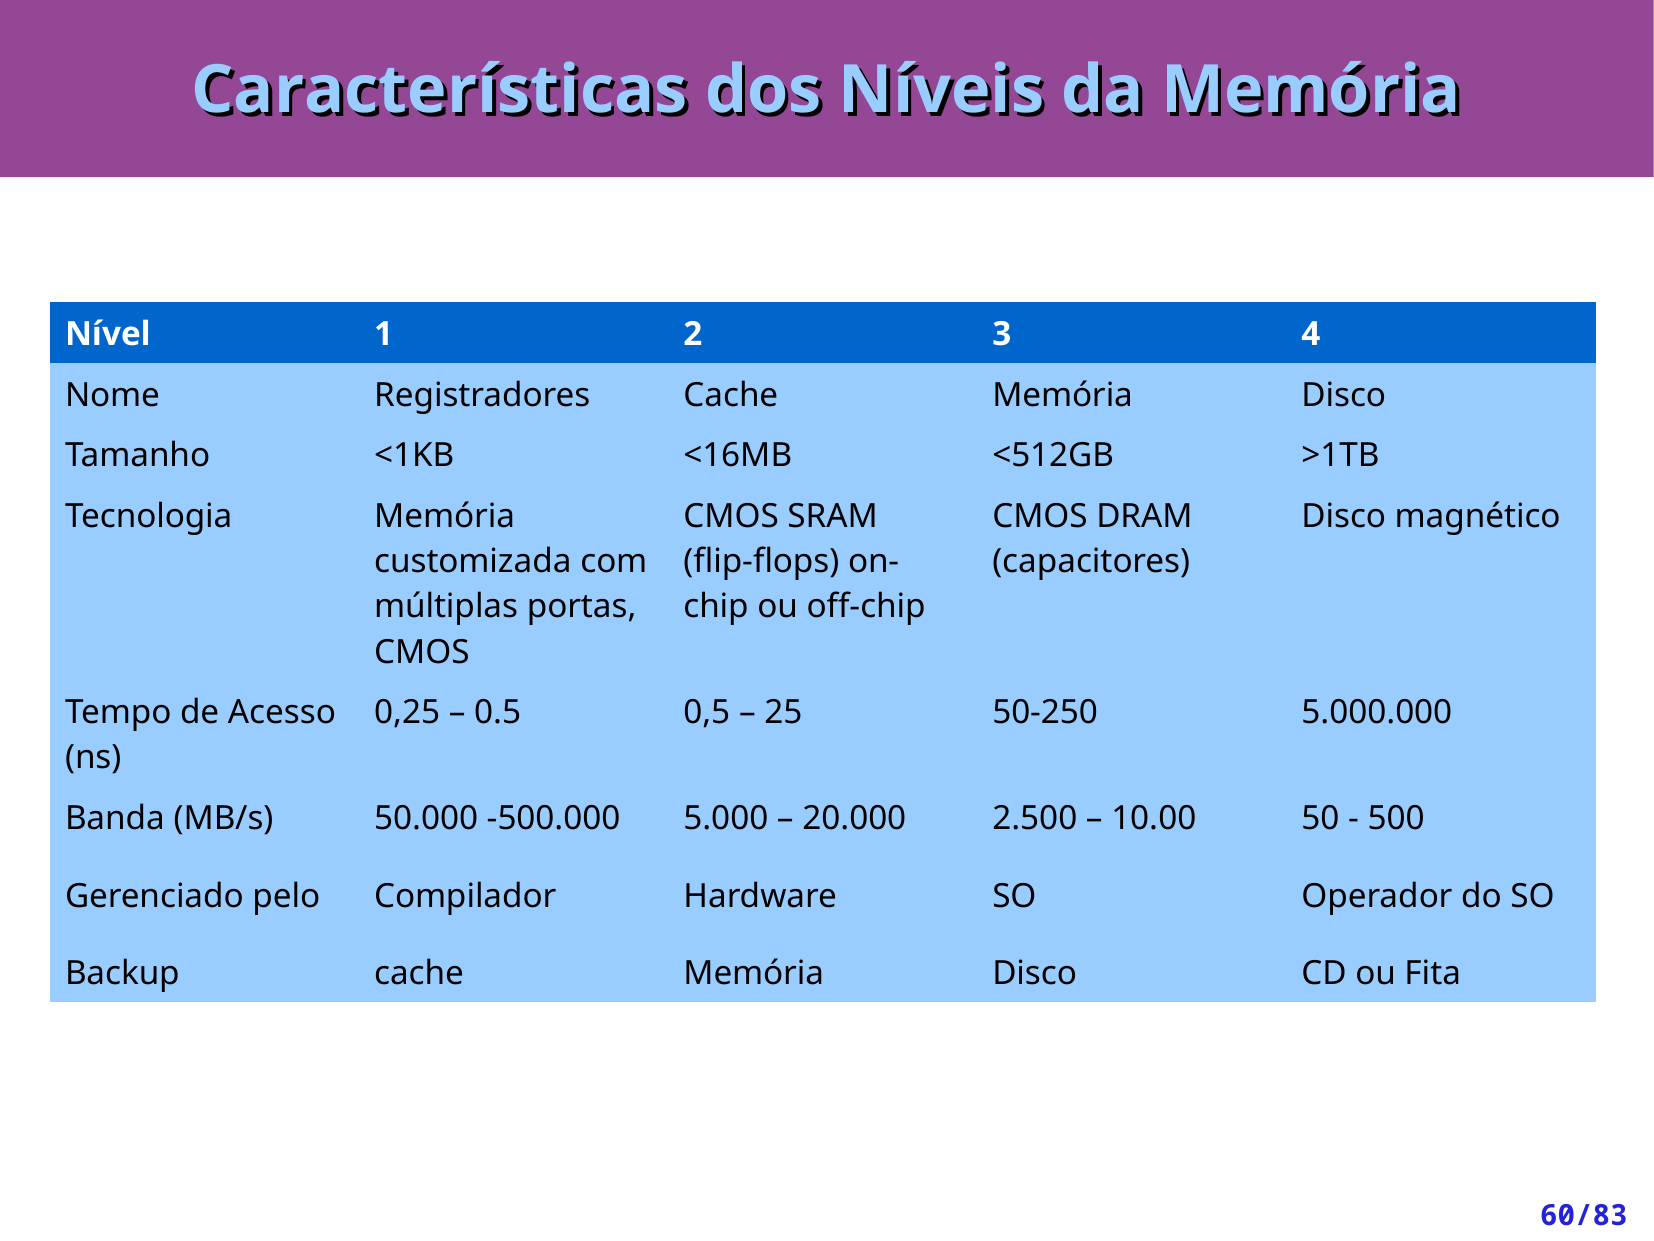

# Características dos Níveis da Memória
| Nível | 1 | 2 | 3 | 4 |
| --- | --- | --- | --- | --- |
| Nome | Registradores | Cache | Memória | Disco |
| Tamanho | <1KB | <16MB | <512GB | >1TB |
| Tecnologia | Memória customizada com múltiplas portas, CMOS | CMOS SRAM (flip-flops) on-chip ou off-chip | CMOS DRAM (capacitores) | Disco magnético |
| Tempo de Acesso (ns) | 0,25 – 0.5 | 0,5 – 25 | 50-250 | 5.000.000 |
| Banda (MB/s) | 50.000 -500.000 | 5.000 – 20.000 | 2.500 – 10.00 | 50 - 500 |
| Gerenciado pelo | Compilador | Hardware | SO | Operador do SO |
| Backup | cache | Memória | Disco | CD ou Fita |
60